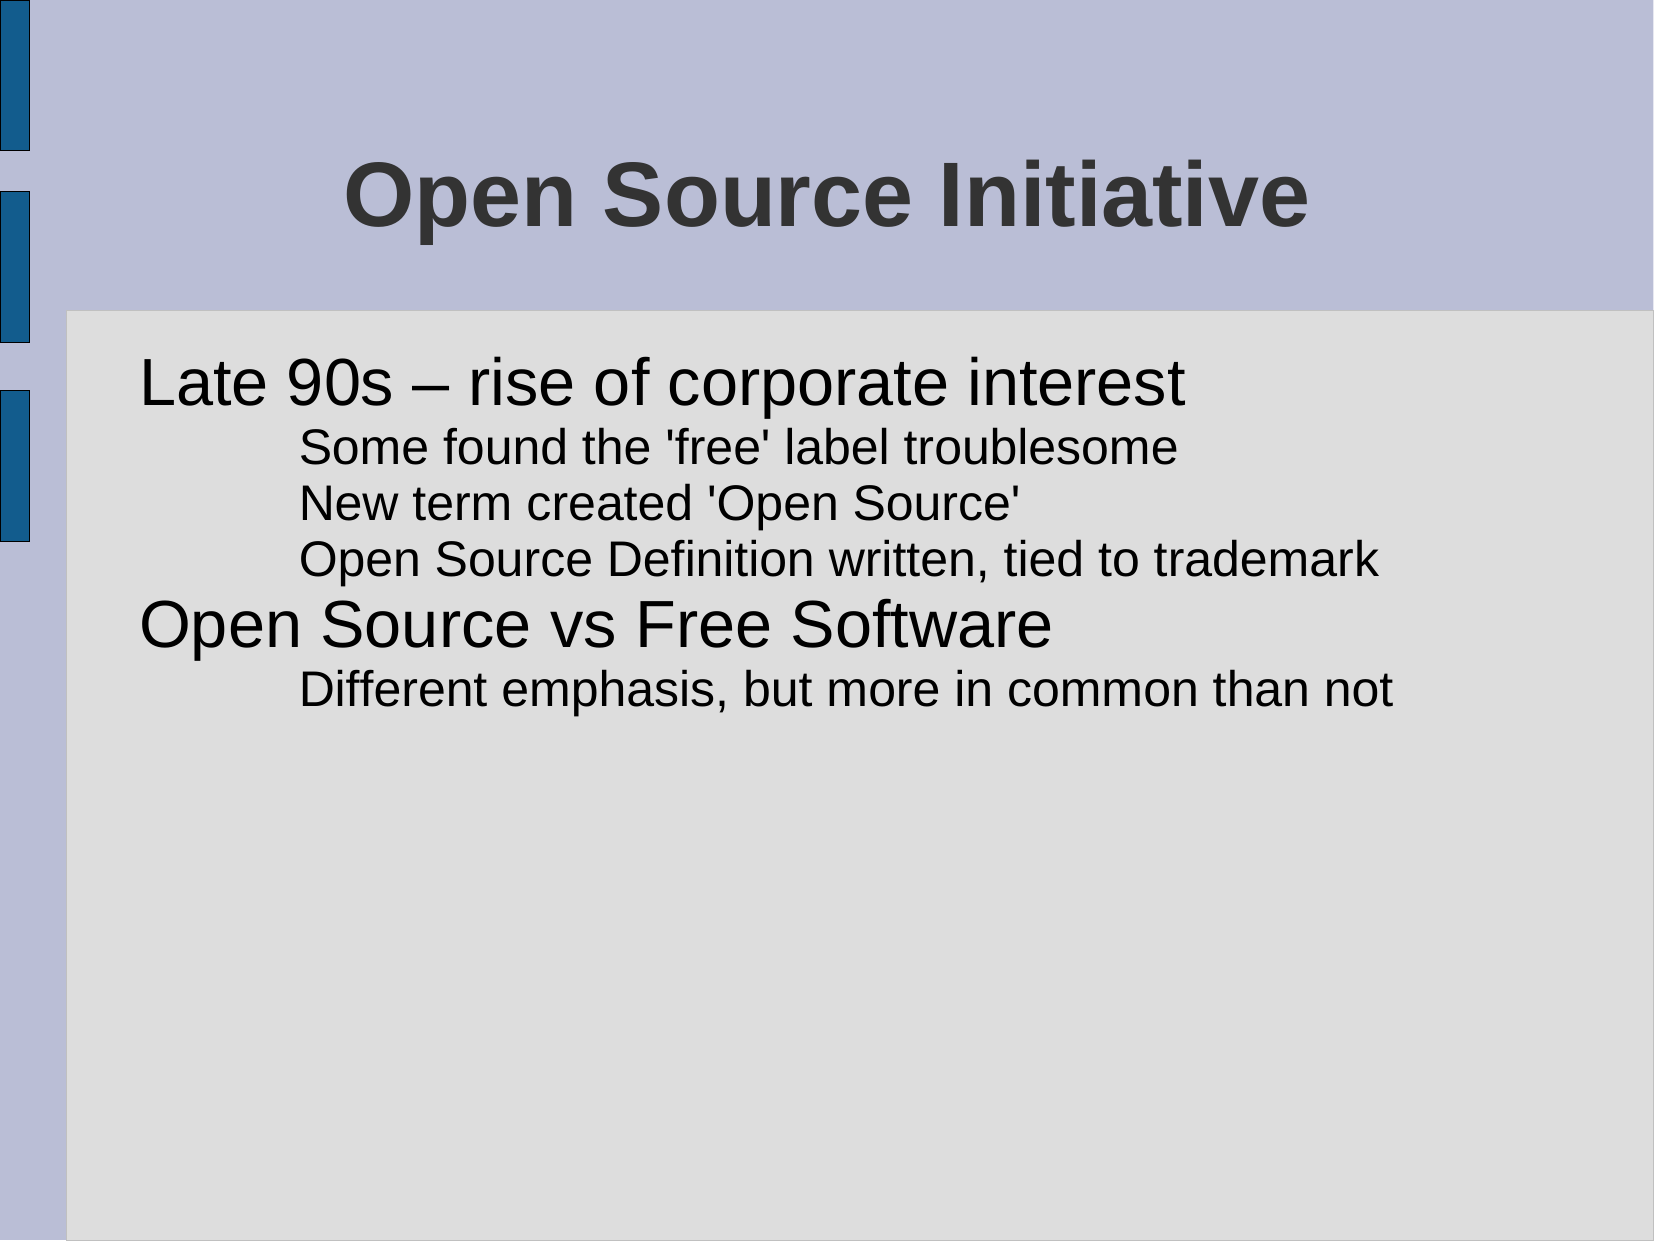

# Open Source Initiative
Late 90s – rise of corporate interest
Some found the 'free' label troublesome
New term created 'Open Source'
Open Source Definition written, tied to trademark
Open Source vs Free Software
Different emphasis, but more in common than not